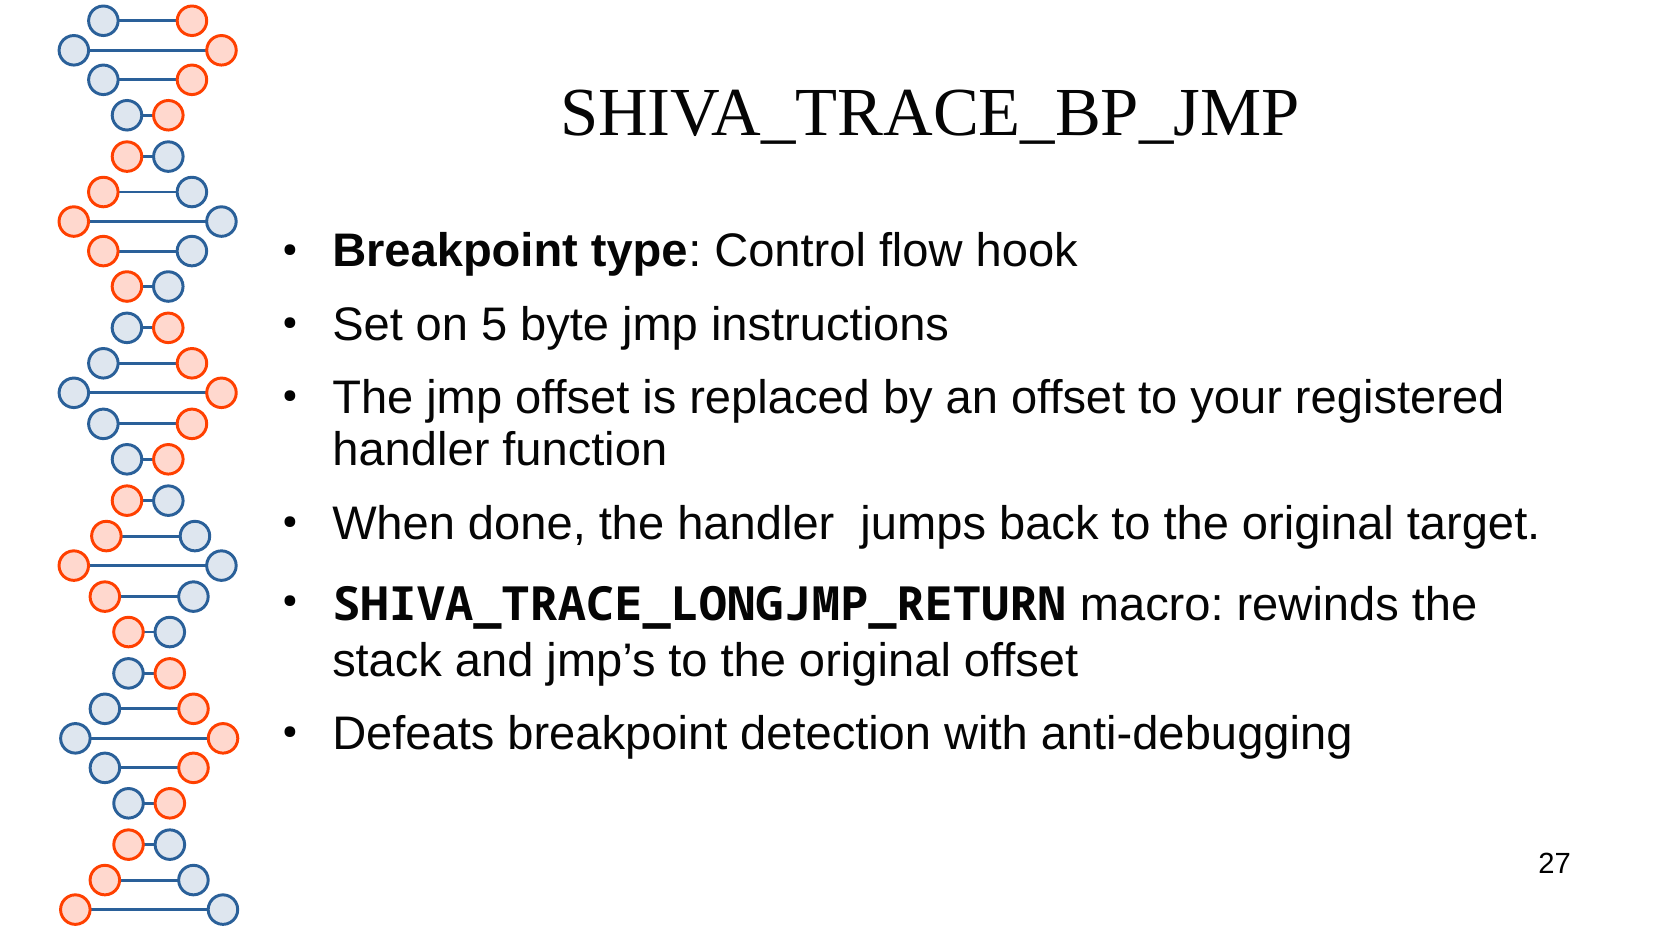

# SHIVA_TRACE_BP_JMP
Breakpoint type: Control flow hook
Set on 5 byte jmp instructions
The jmp offset is replaced by an offset to your registered handler function
When done, the handler jumps back to the original target.
SHIVA_TRACE_LONGJMP_RETURN macro: rewinds the stack and jmp’s to the original offset
Defeats breakpoint detection with anti-debugging
27